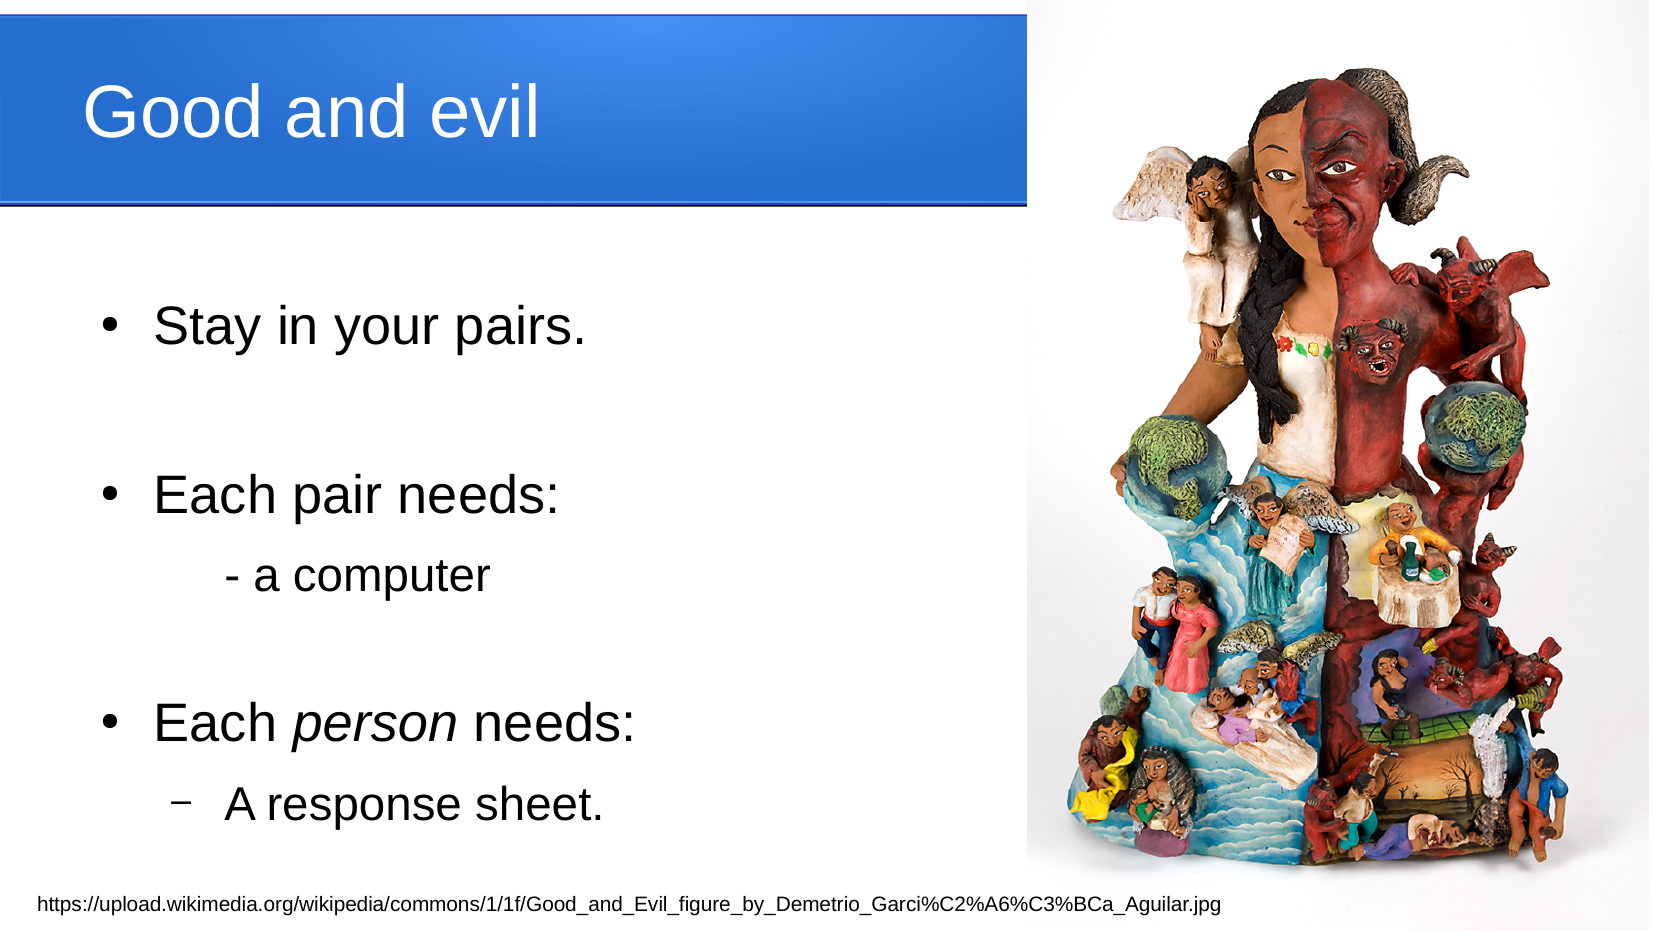

# Good and evil
Stay in your pairs.
Each pair needs:
- a computer
Each person needs:
A response sheet.
https://upload.wikimedia.org/wikipedia/commons/1/1f/Good_and_Evil_figure_by_Demetrio_Garci%C2%A6%C3%BCa_Aguilar.jpg